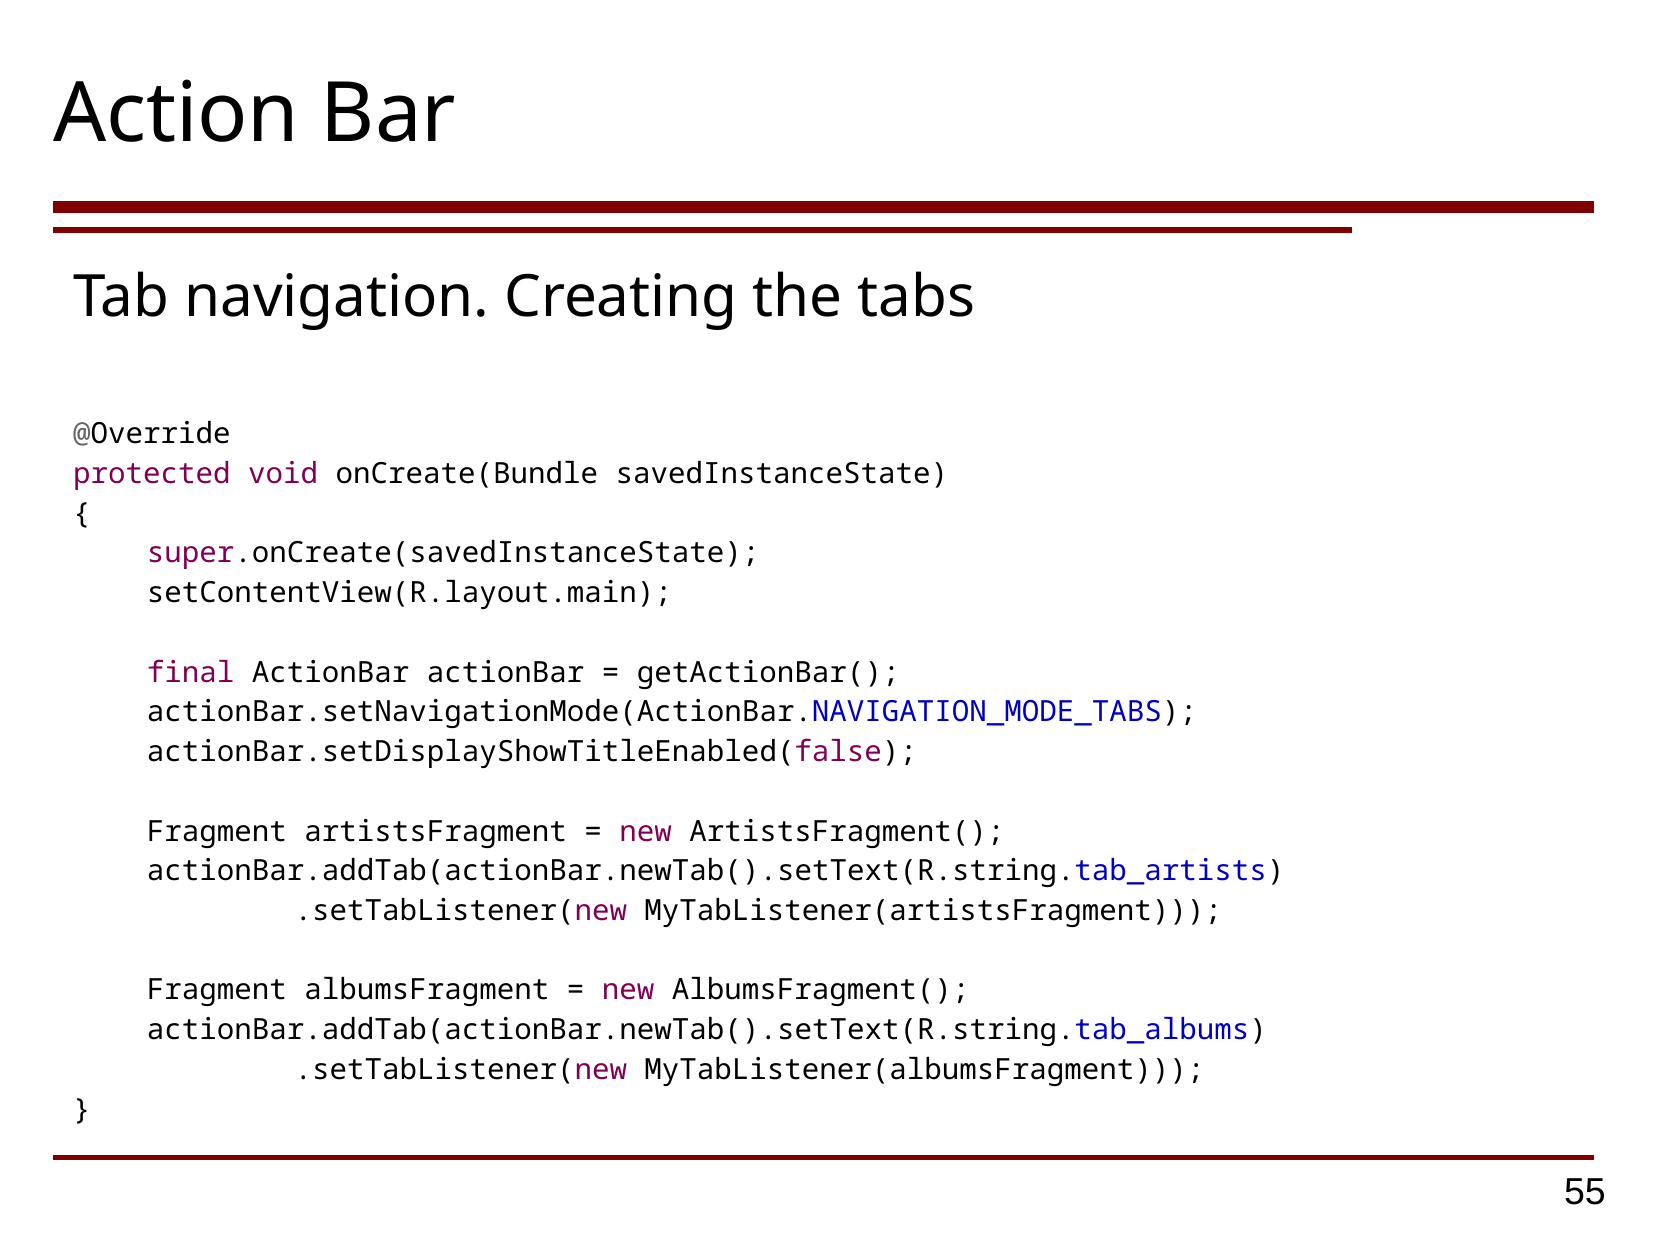

# Action Bar
Tab navigation. Creating the tabs
@Override
protected void onCreate(Bundle savedInstanceState)
{
	super.onCreate(savedInstanceState);
	setContentView(R.layout.main);
	final ActionBar actionBar = getActionBar();
	actionBar.setNavigationMode(ActionBar.NAVIGATION_MODE_TABS);
	actionBar.setDisplayShowTitleEnabled(false);
	Fragment artistsFragment = new ArtistsFragment();
	actionBar.addTab(actionBar.newTab().setText(R.string.tab_artists)
			.setTabListener(new MyTabListener(artistsFragment)));
	Fragment albumsFragment = new AlbumsFragment();
	actionBar.addTab(actionBar.newTab().setText(R.string.tab_albums)
			.setTabListener(new MyTabListener(albumsFragment)));
}